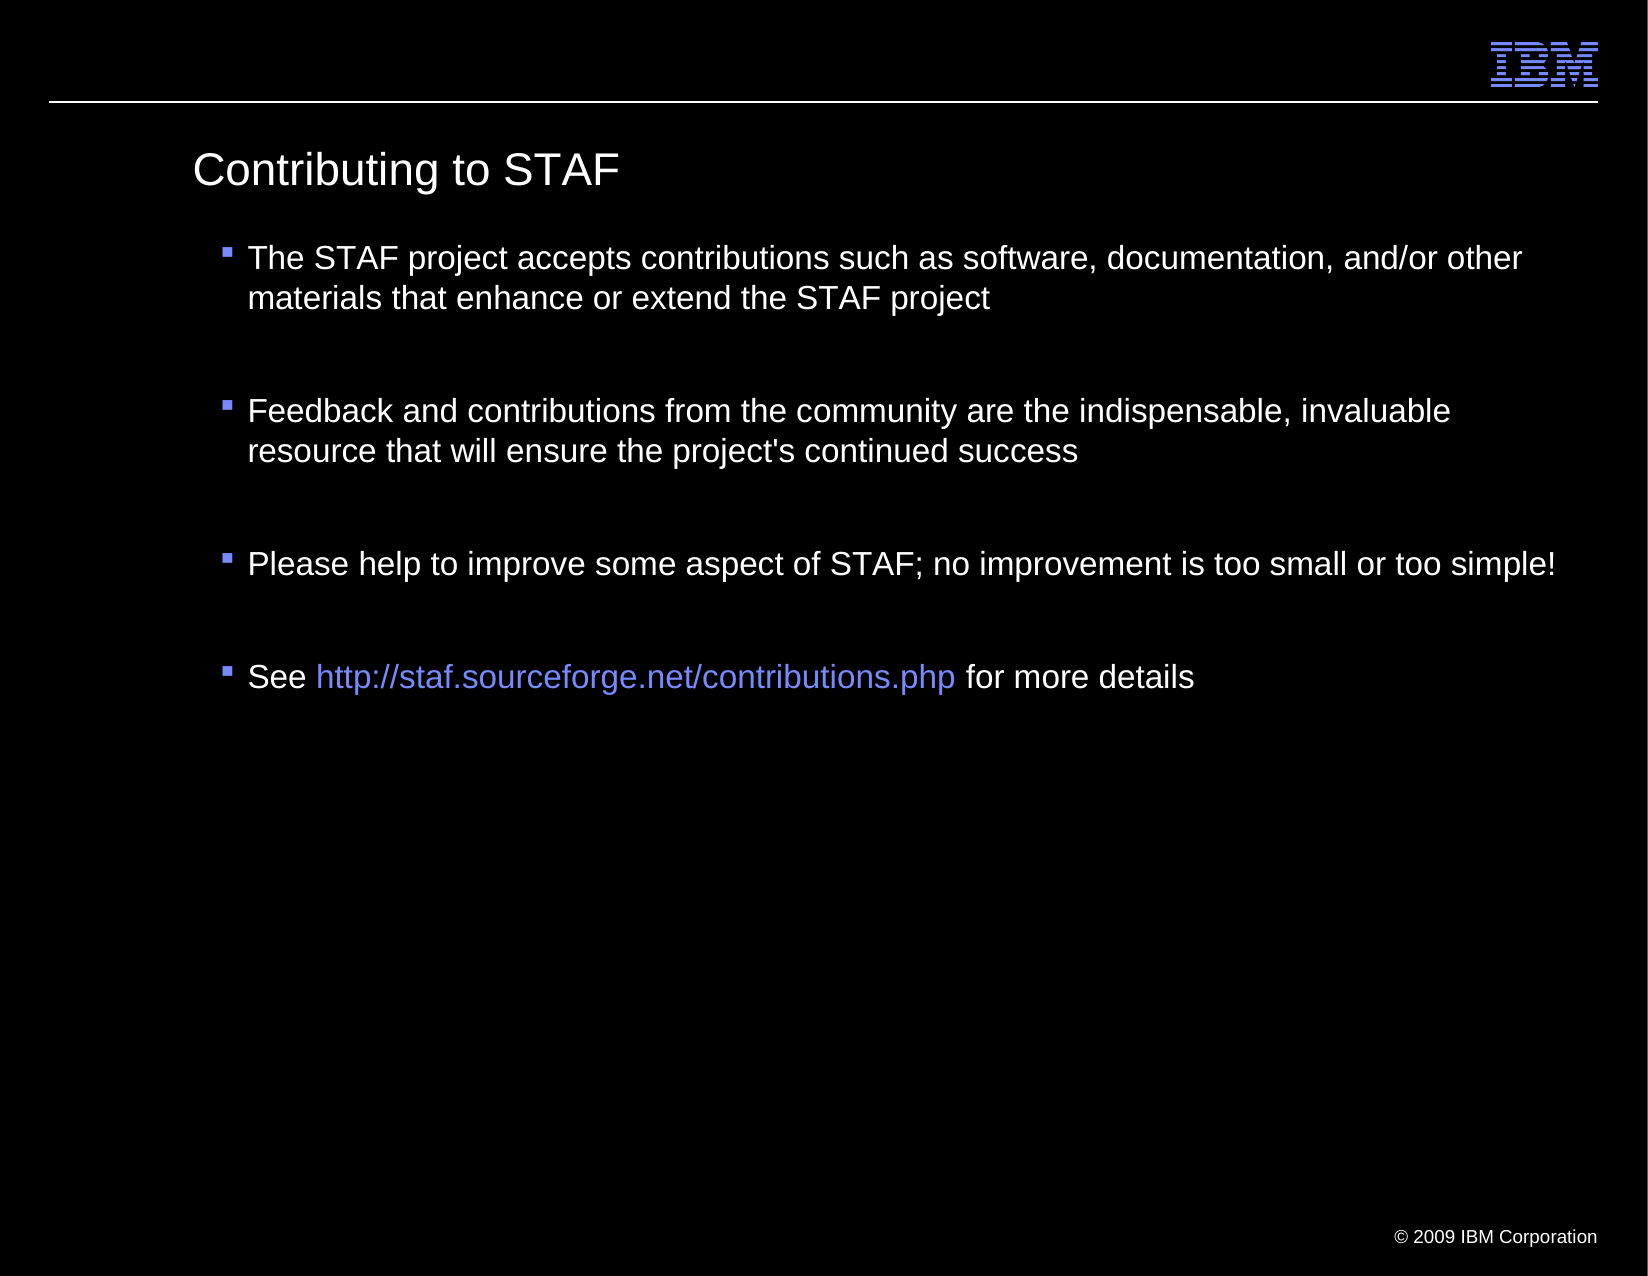

# Contributing to STAF
The STAF project accepts contributions such as software, documentation, and/or other materials that enhance or extend the STAF project
Feedback and contributions from the community are the indispensable, invaluable resource that will ensure the project's continued success
Please help to improve some aspect of STAF; no improvement is too small or too simple!
See http://staf.sourceforge.net/contributions.php for more details